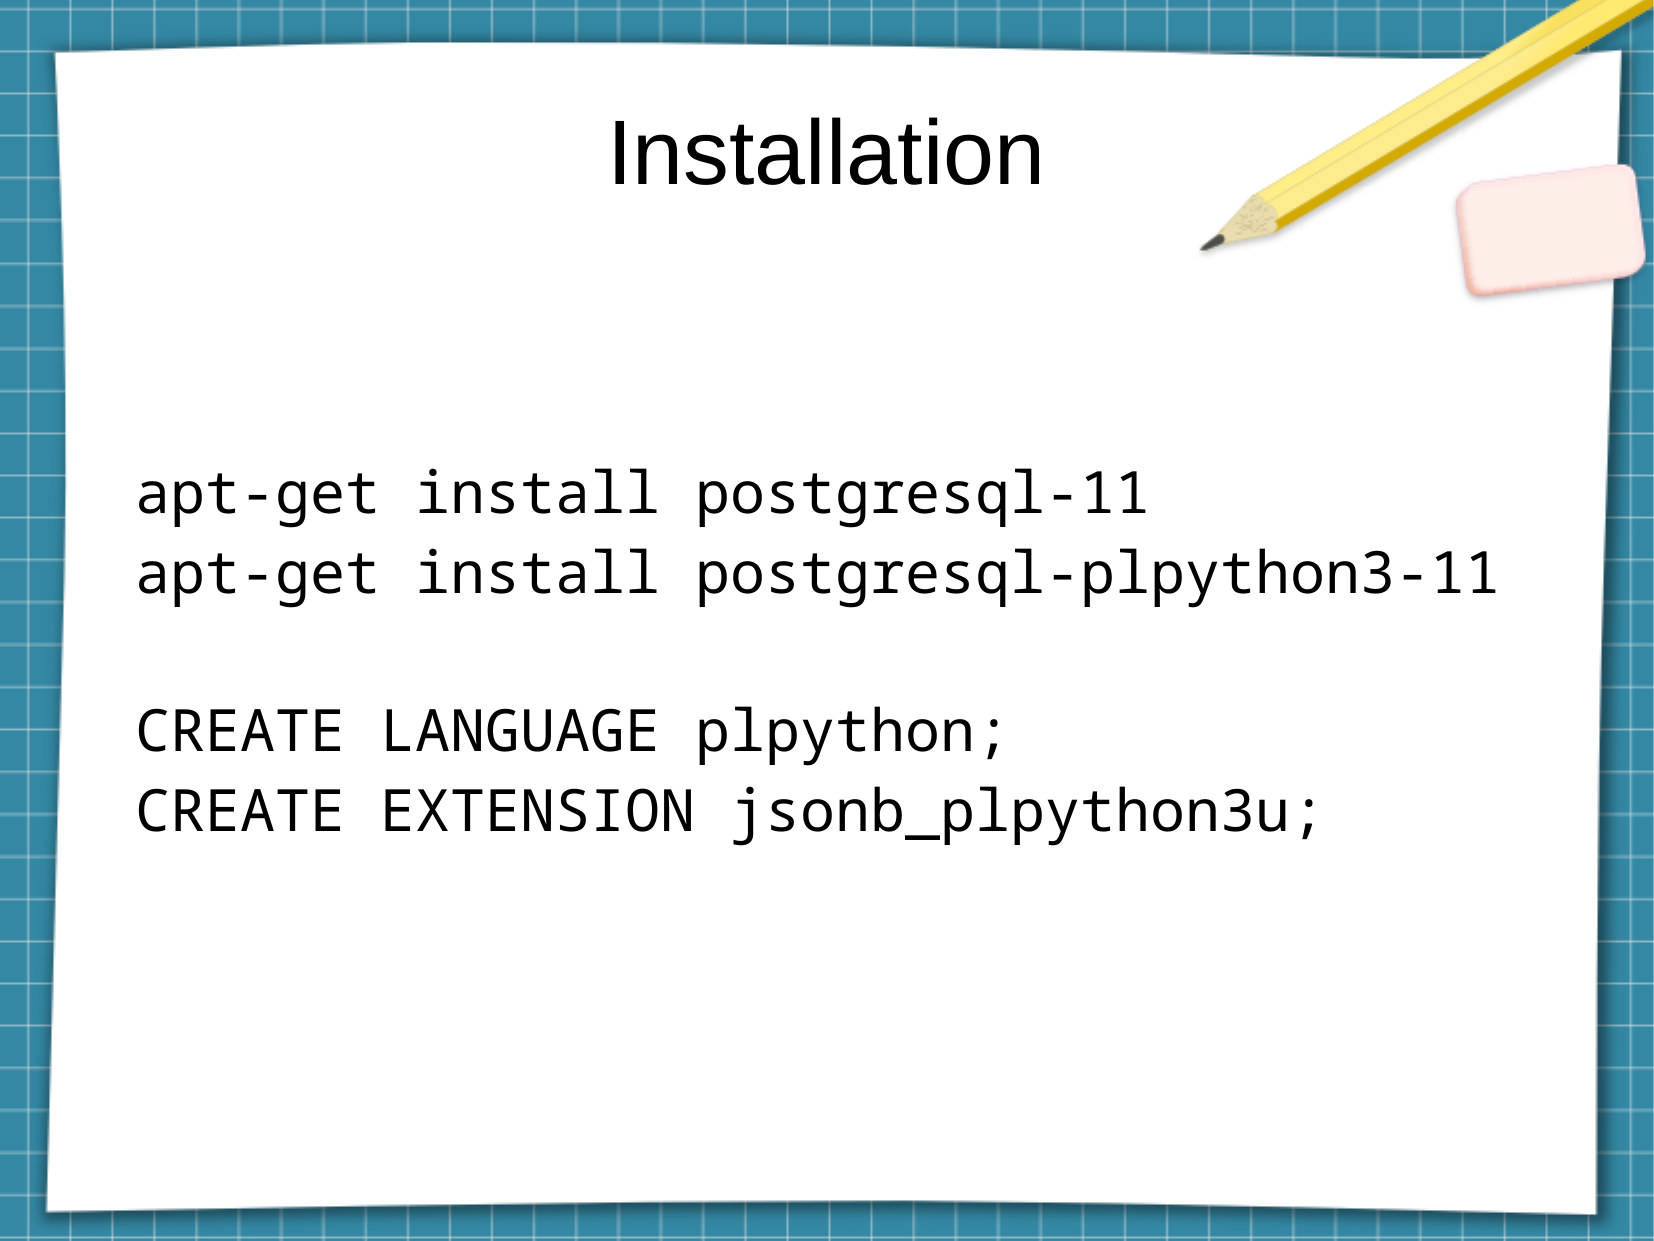

# Installation
apt-get install postgresql-11
apt-get install postgresql-plpython3-11
CREATE LANGUAGE plpython;
CREATE EXTENSION jsonb_plpython3u;